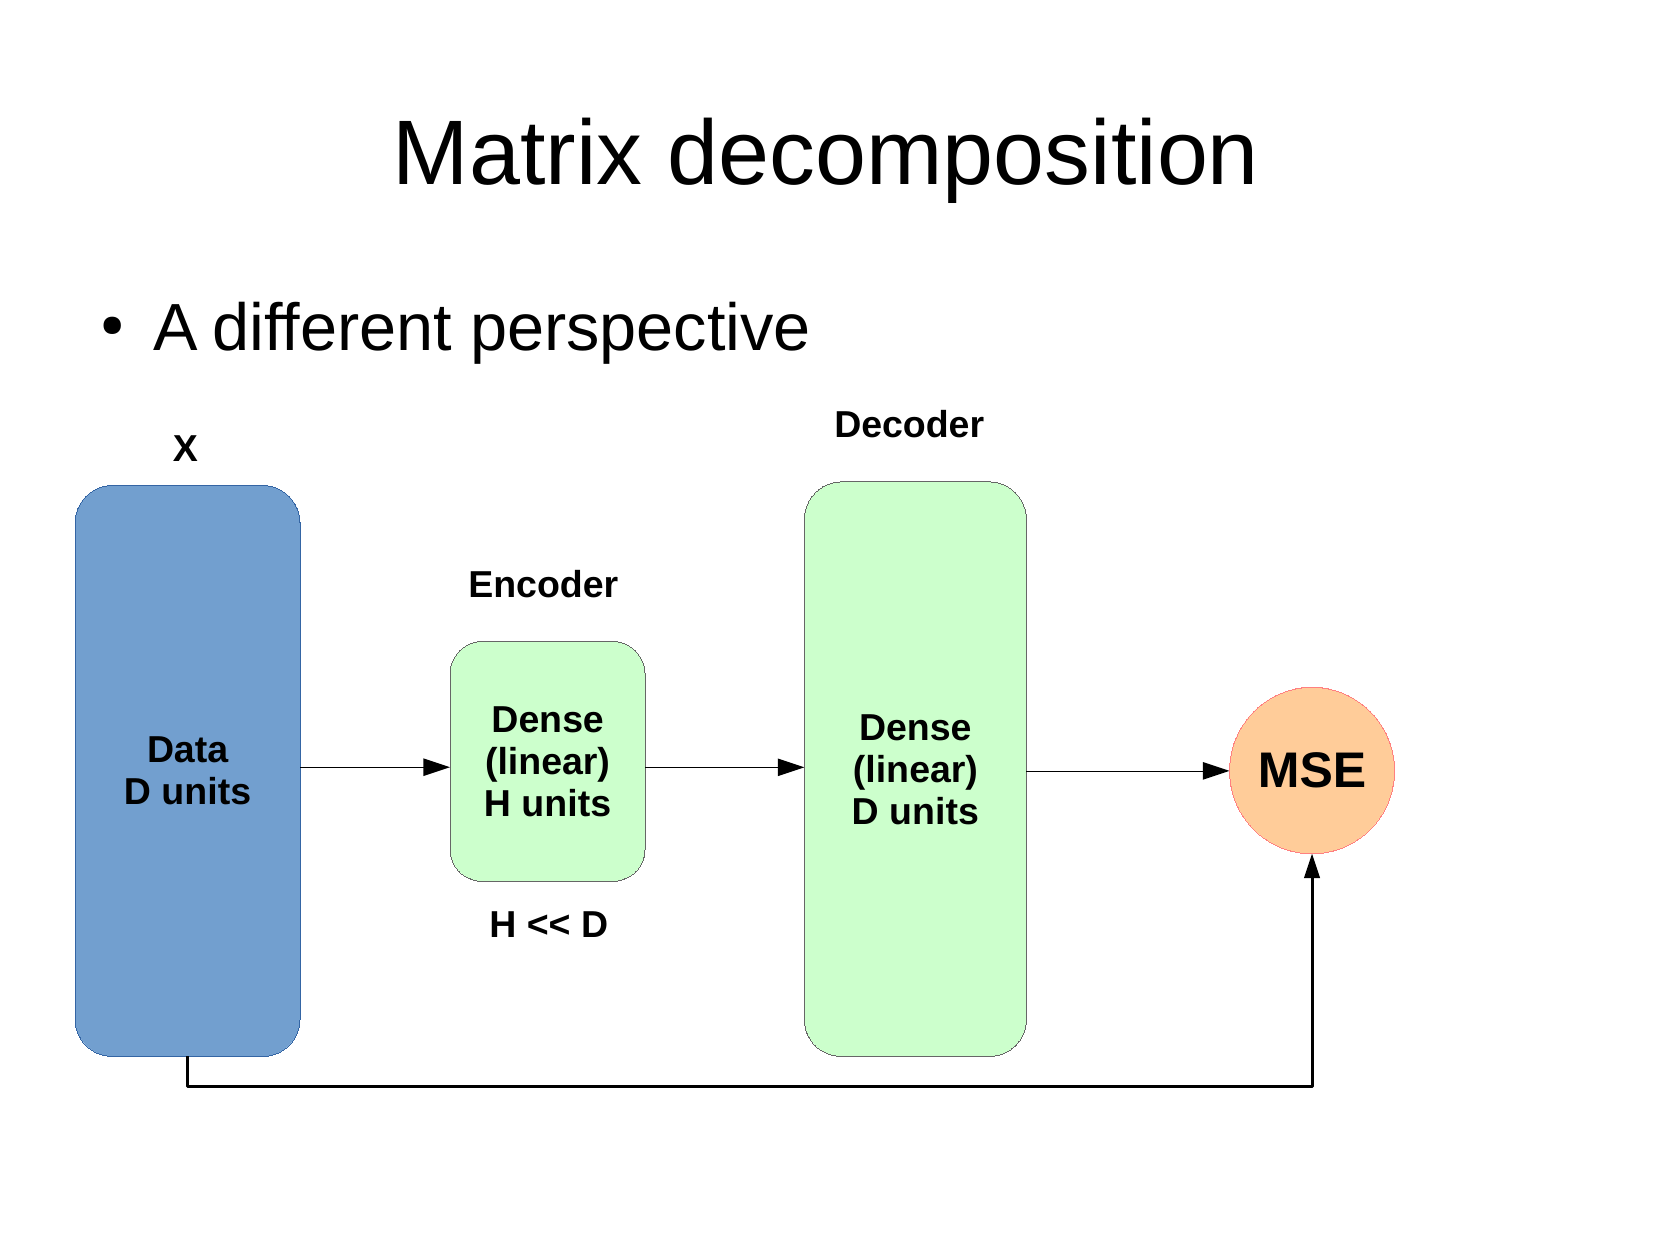

# Matrix decomposition
A different perspective
Decoder
X
Dense
(linear)
D units
Data
D units
Encoder
Dense
(linear)
H units
MSE
H << D